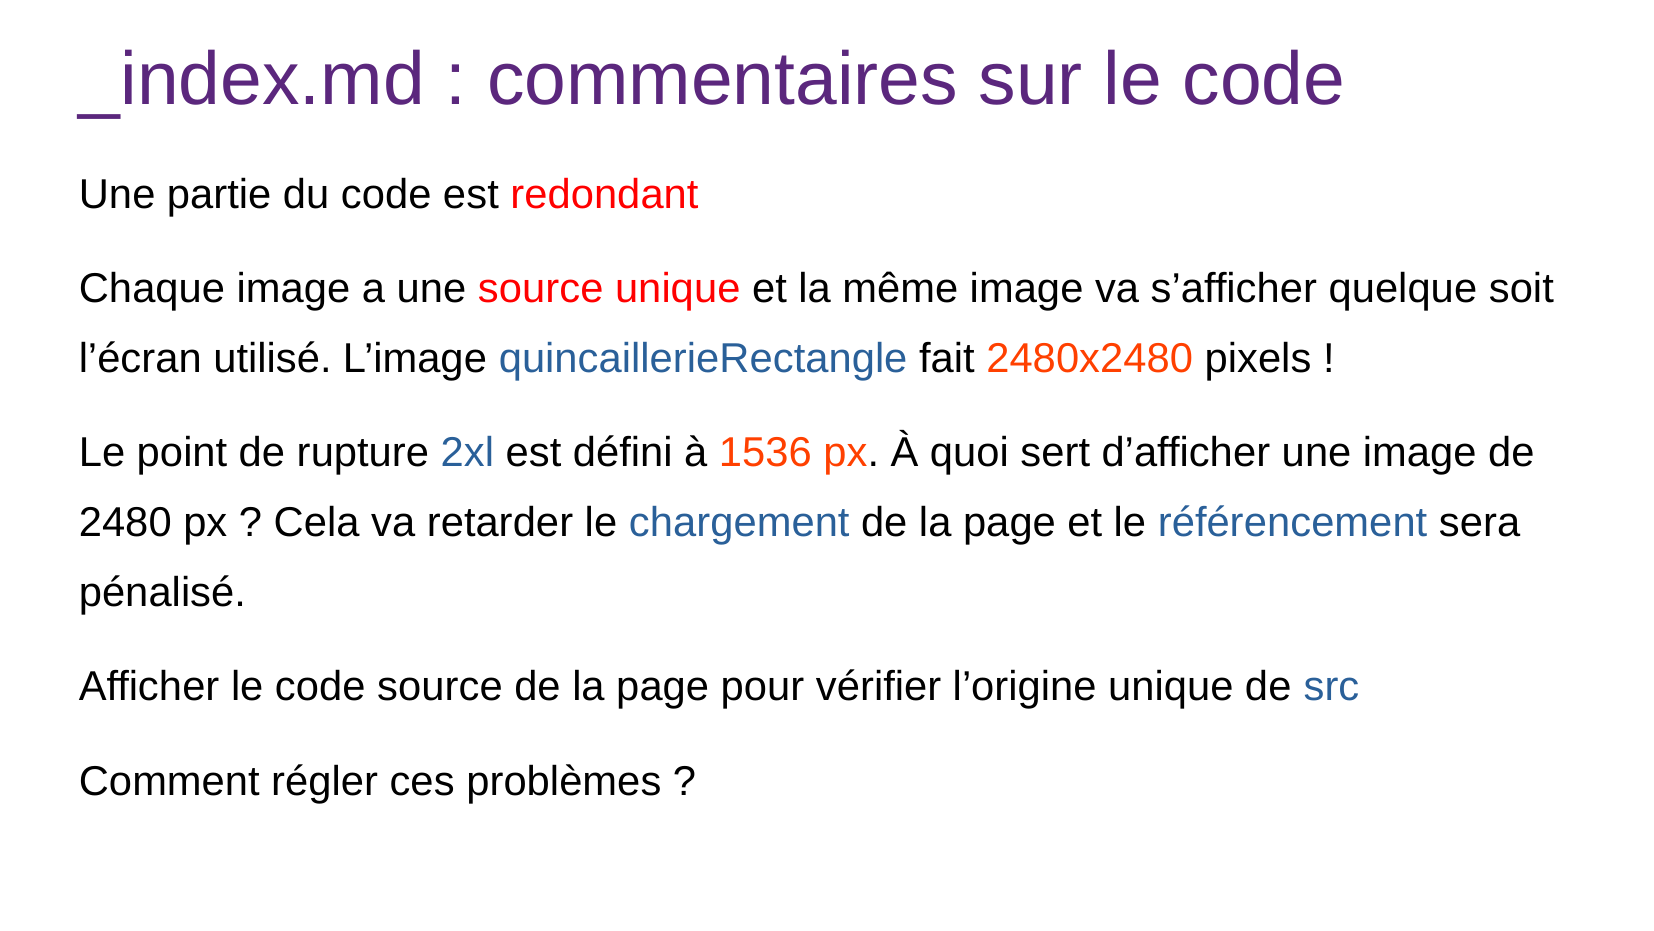

# _index.md : commentaires sur le code
Une partie du code est redondant
Chaque image a une source unique et la même image va s’afficher quelque soit l’écran utilisé. L’image quincaillerieRectangle fait 2480x2480 pixels !
Le point de rupture 2xl est défini à 1536 px. À quoi sert d’afficher une image de 2480 px ? Cela va retarder le chargement de la page et le référencement sera pénalisé.
Afficher le code source de la page pour vérifier l’origine unique de src
Comment régler ces problèmes ?